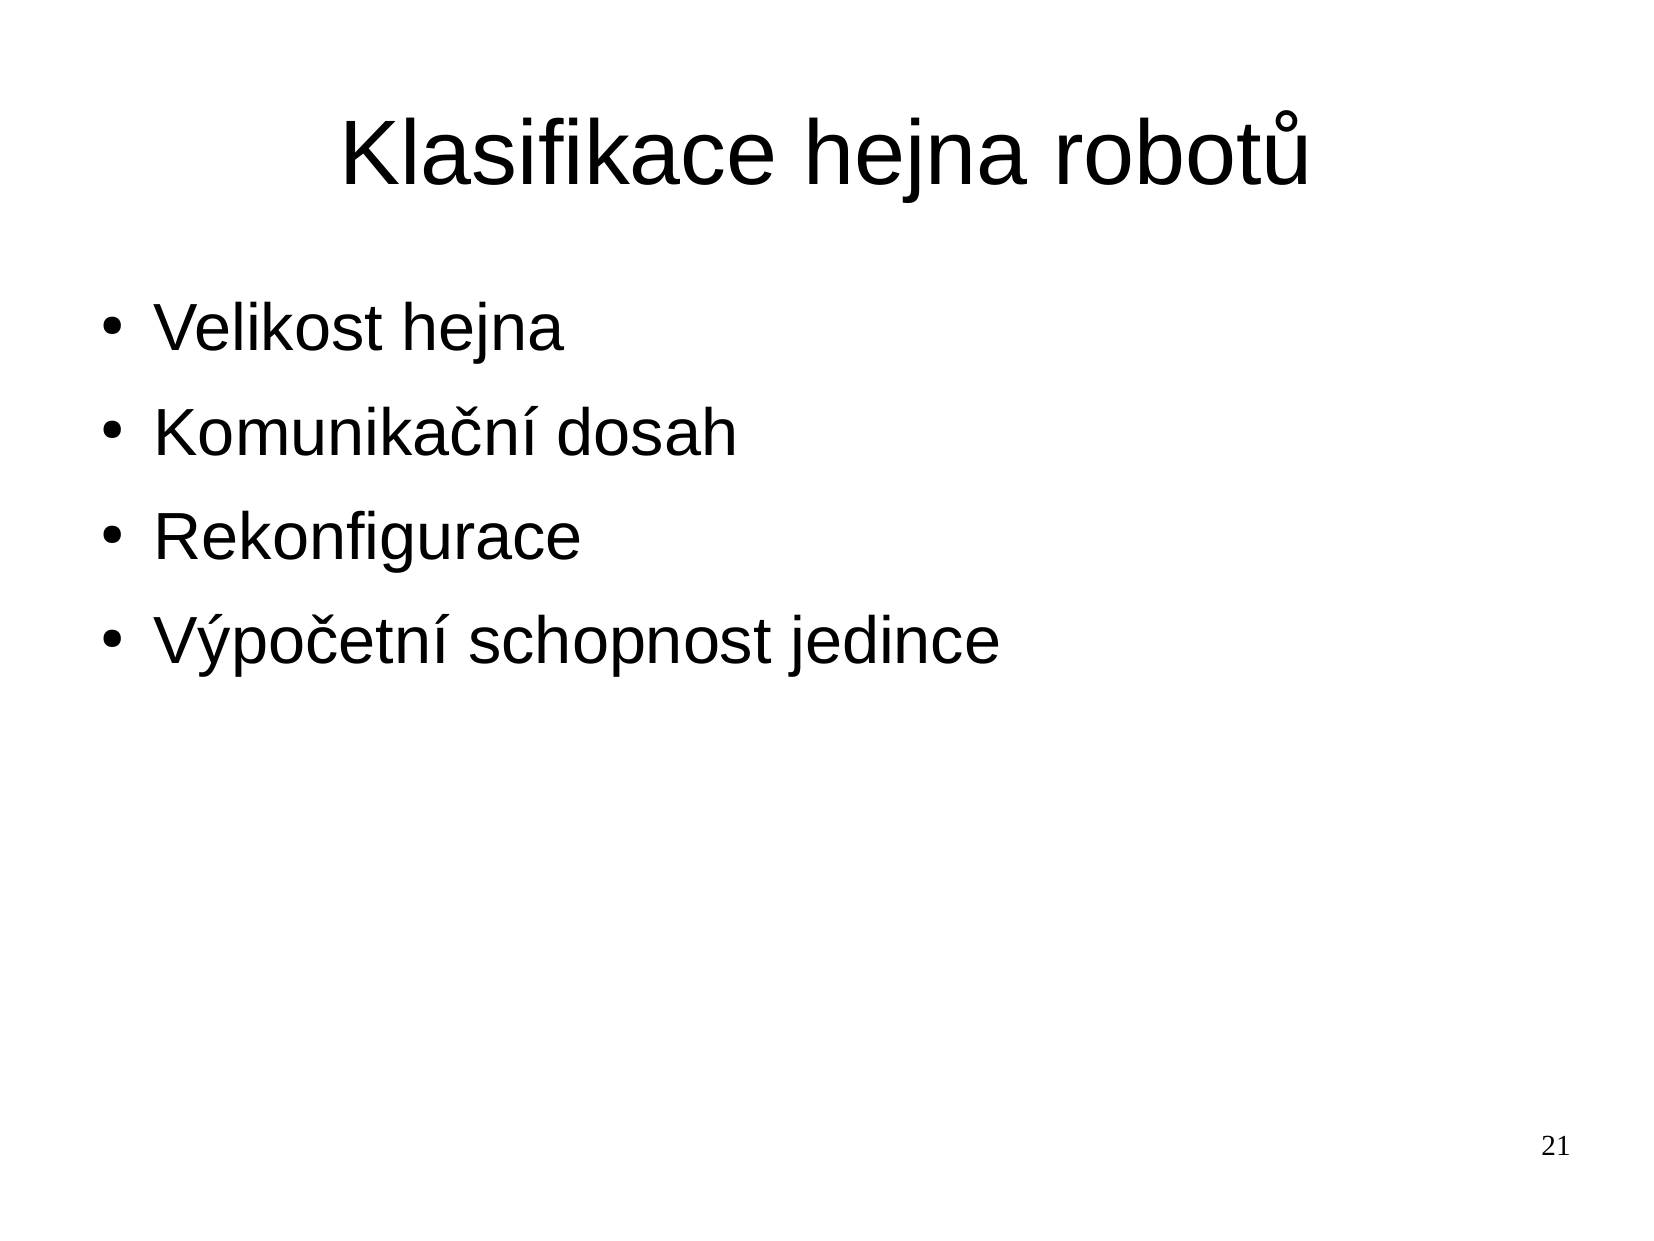

# Klasifikace hejna robotů
Velikost hejna
Komunikační dosah
Rekonfigurace
Výpočetní schopnost jedince
21